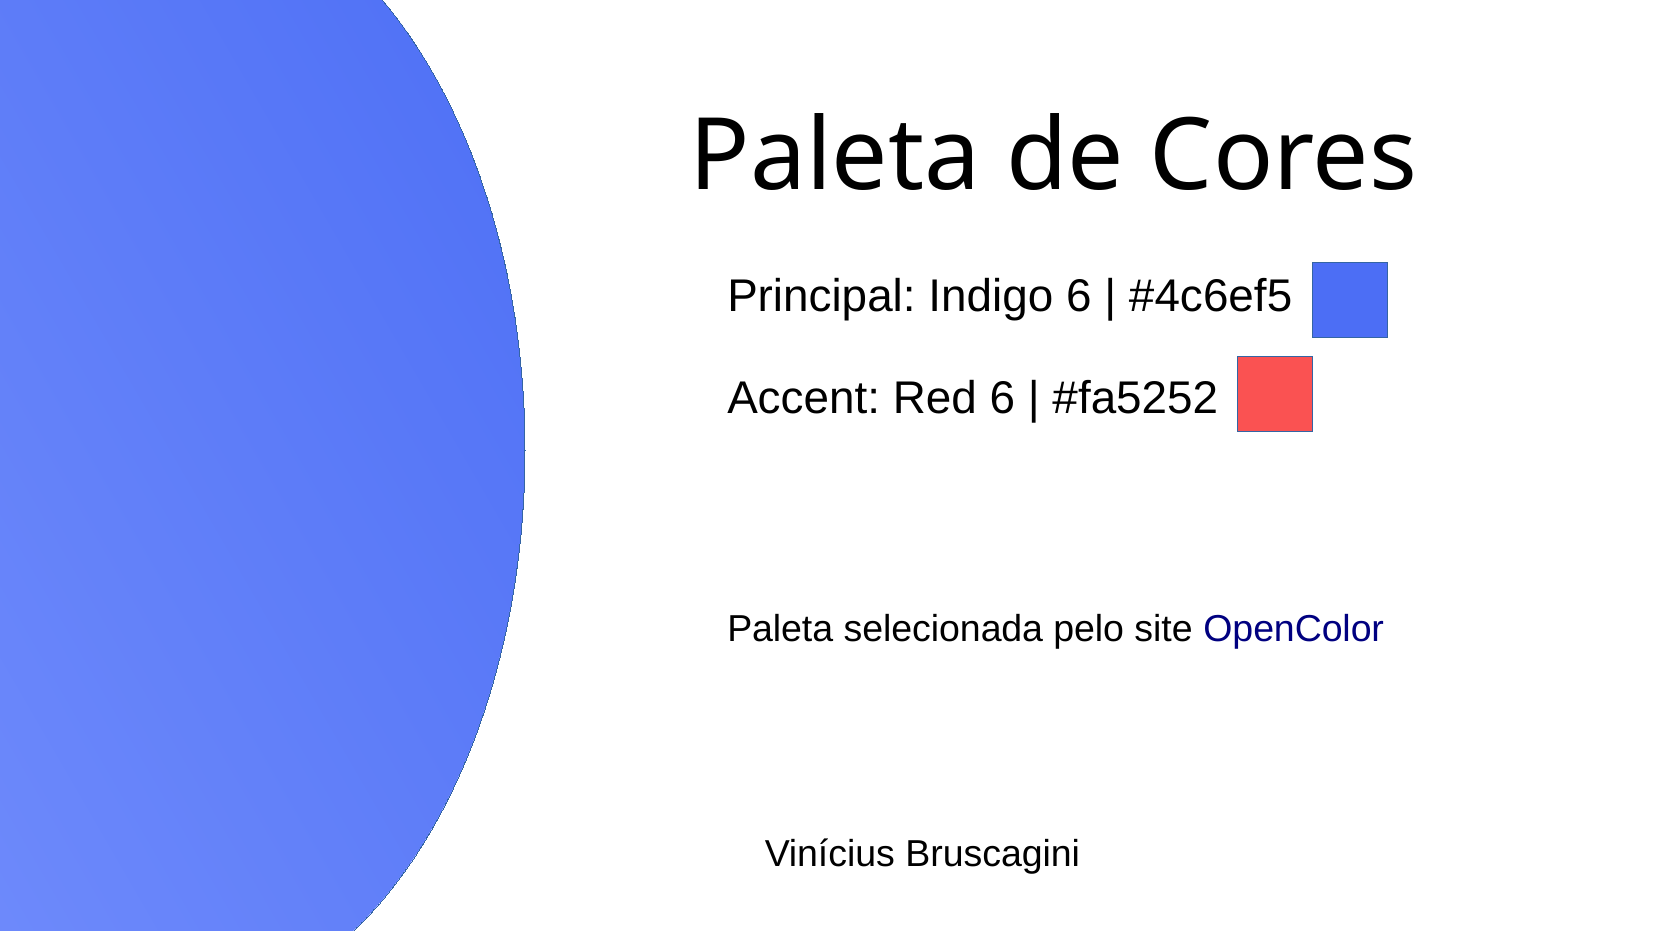

Paleta de Cores
Principal: Indigo 6 | #4c6ef5
Accent: Red 6 | #fa5252
Paleta selecionada pelo site OpenColor
Vinícius Bruscagini